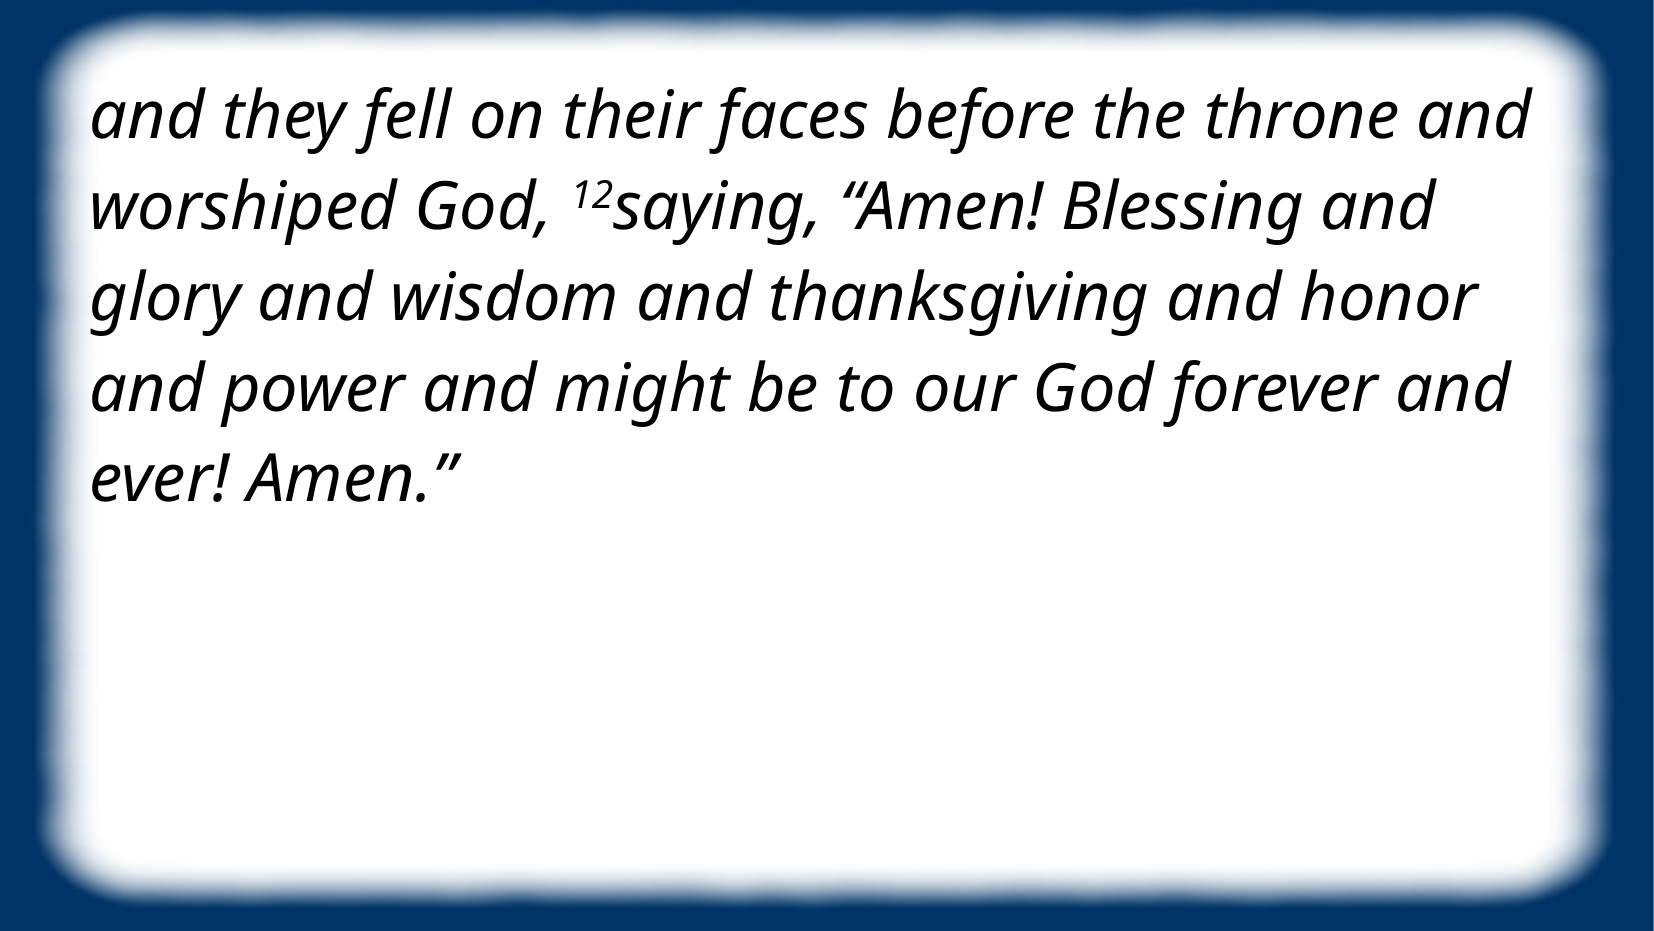

and they fell on their faces before the throne and worshiped God, 12saying, “Amen! Blessing and glory and wisdom and thanksgiving and honor and power and might be to our God forever and ever! Amen.”